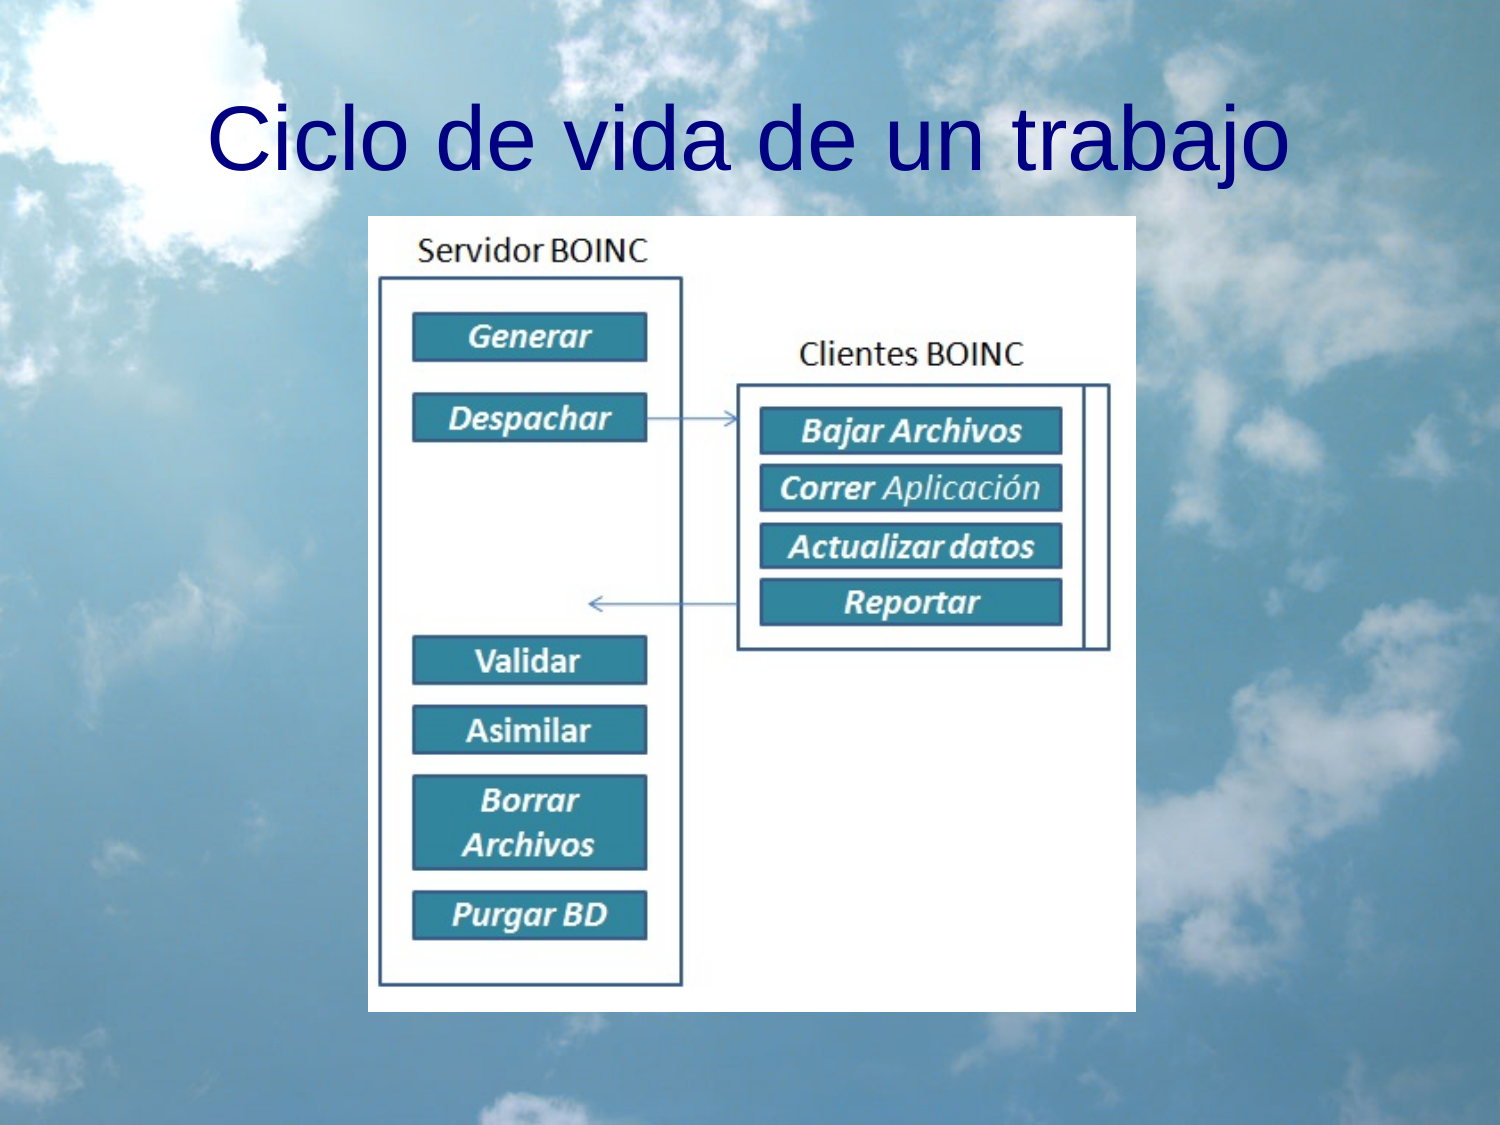

# Ciclo de vida de un trabajo